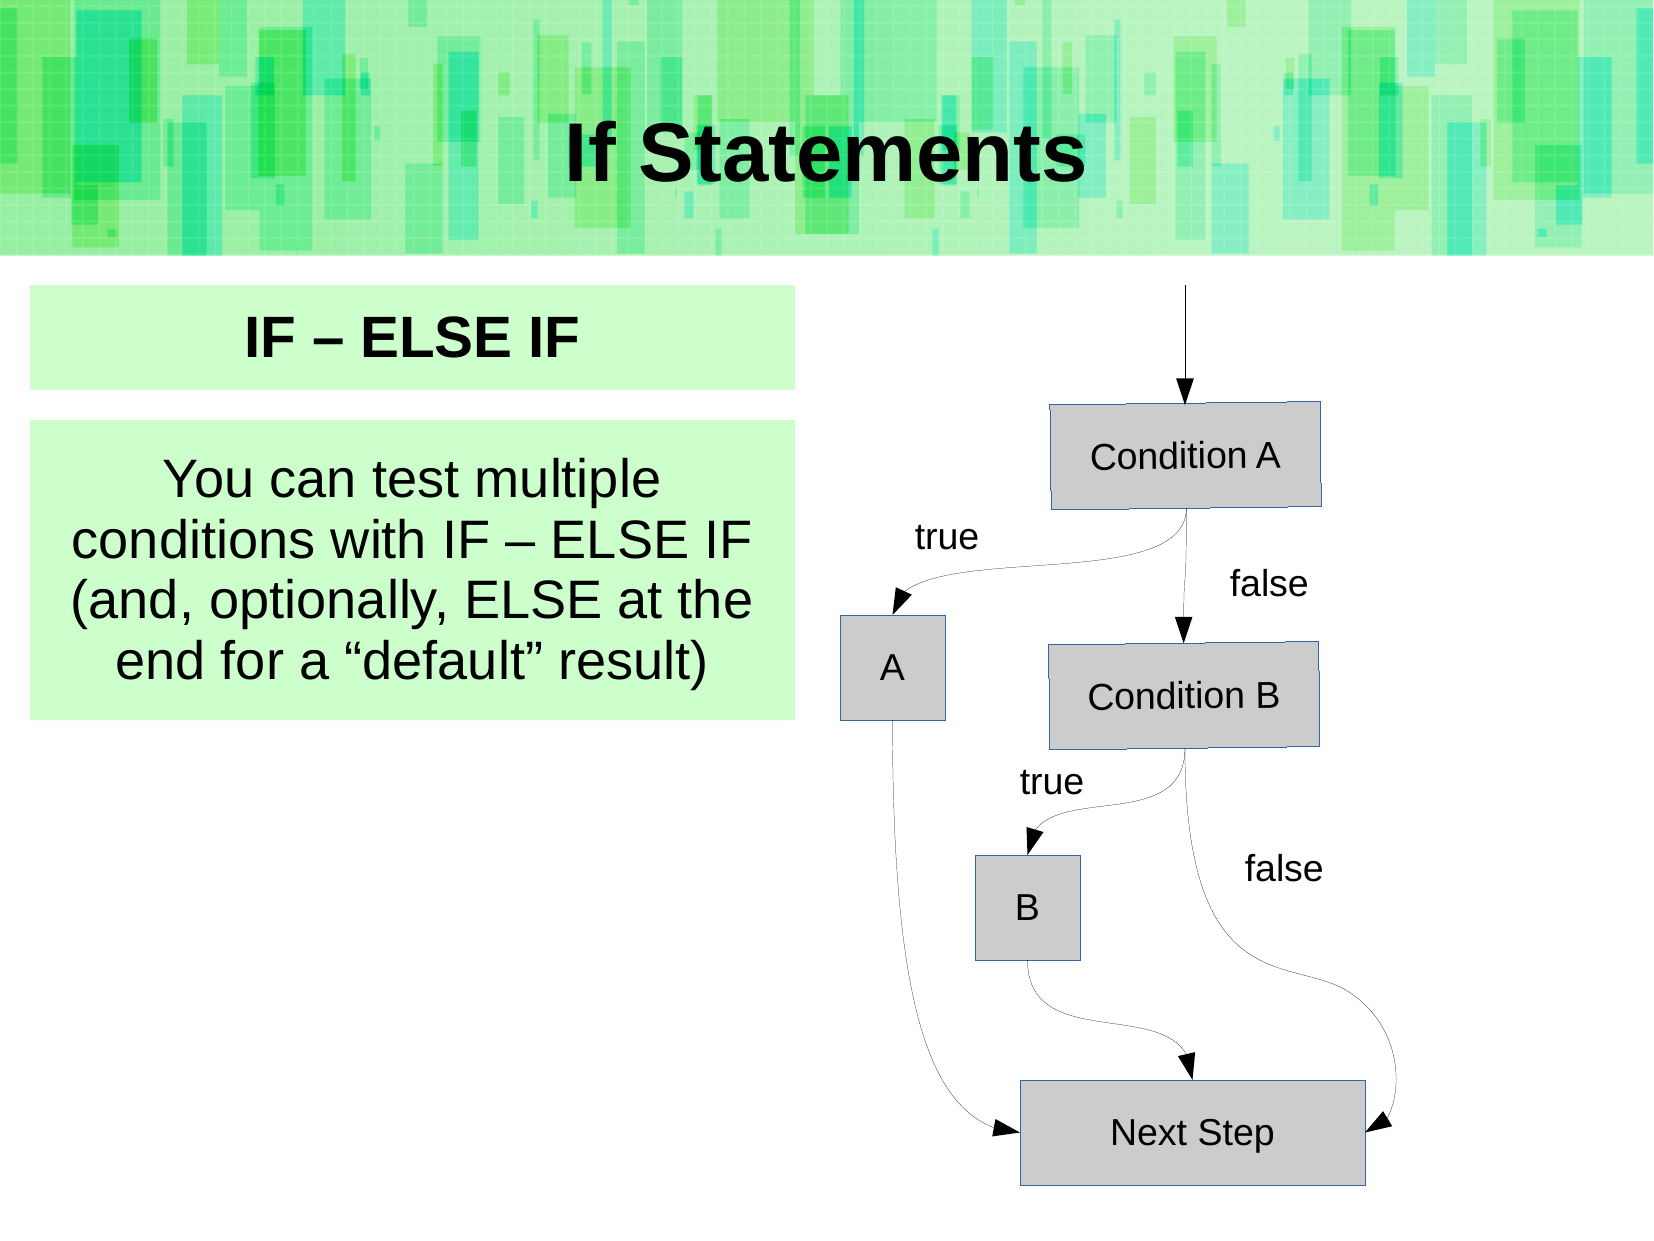

# If Statements
IF – ELSE IF
Condition A
You can test multiple conditions with IF – ELSE IF (and, optionally, ELSE at the end for a “default” result)
true
false
A
Condition B
true
false
B
Next Step